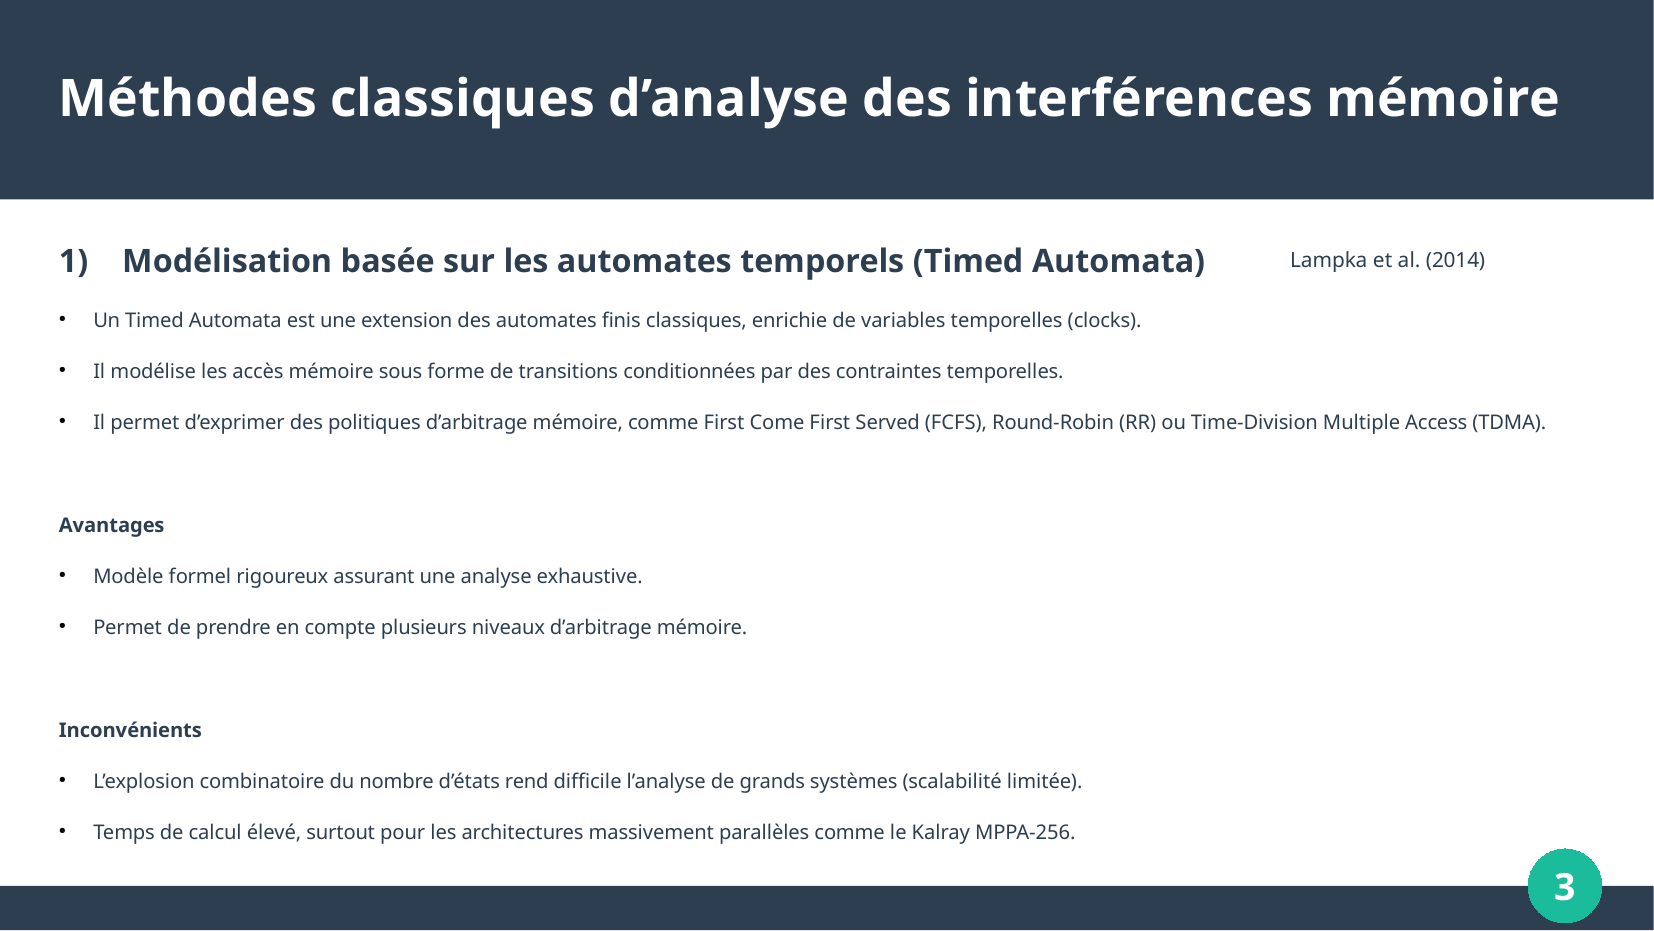

# Méthodes classiques d’analyse des interférences mémoire
1) Modélisation basée sur les automates temporels (Timed Automata)
Un Timed Automata est une extension des automates finis classiques, enrichie de variables temporelles (clocks).
Il modélise les accès mémoire sous forme de transitions conditionnées par des contraintes temporelles.
Il permet d’exprimer des politiques d’arbitrage mémoire, comme First Come First Served (FCFS), Round-Robin (RR) ou Time-Division Multiple Access (TDMA).
Avantages
Modèle formel rigoureux assurant une analyse exhaustive.
Permet de prendre en compte plusieurs niveaux d’arbitrage mémoire.
Inconvénients
L’explosion combinatoire du nombre d’états rend difficile l’analyse de grands systèmes (scalabilité limitée).
Temps de calcul élevé, surtout pour les architectures massivement parallèles comme le Kalray MPPA-256.
Lampka et al. (2014)
3